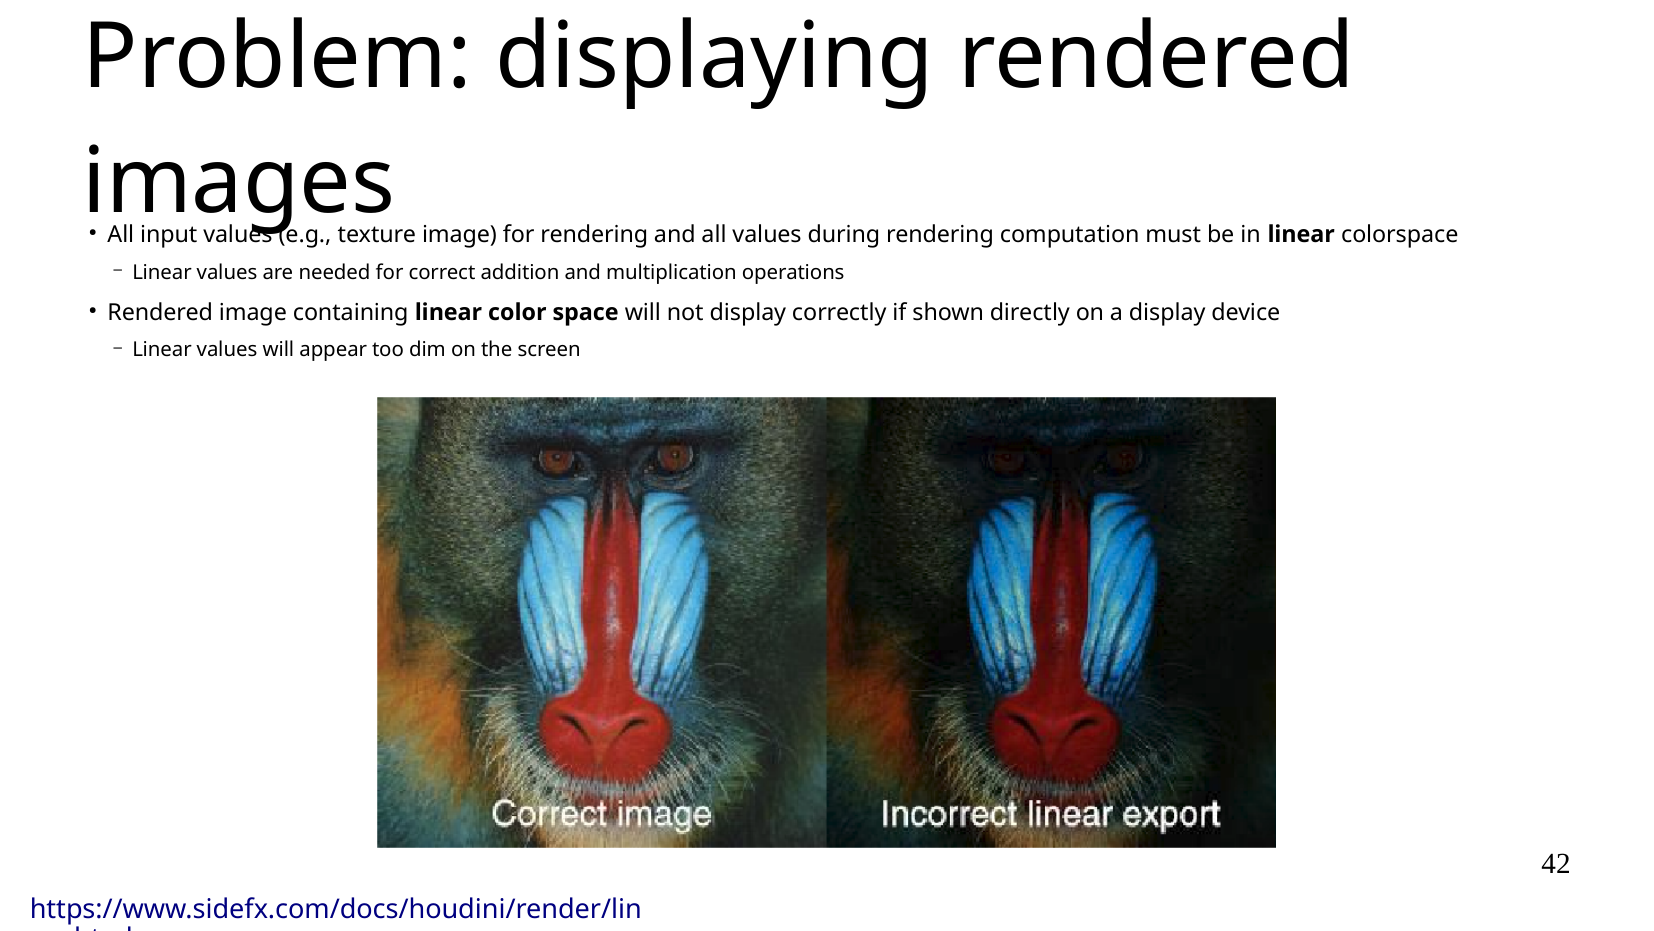

# Problem: displaying rendered images
All input values (e.g., texture image) for rendering and all values during rendering computation must be in linear colorspace
Linear values are needed for correct addition and multiplication operations
Rendered image containing linear color space will not display correctly if shown directly on a display device
Linear values will appear too dim on the screen
42
https://www.sidefx.com/docs/houdini/render/linear.html